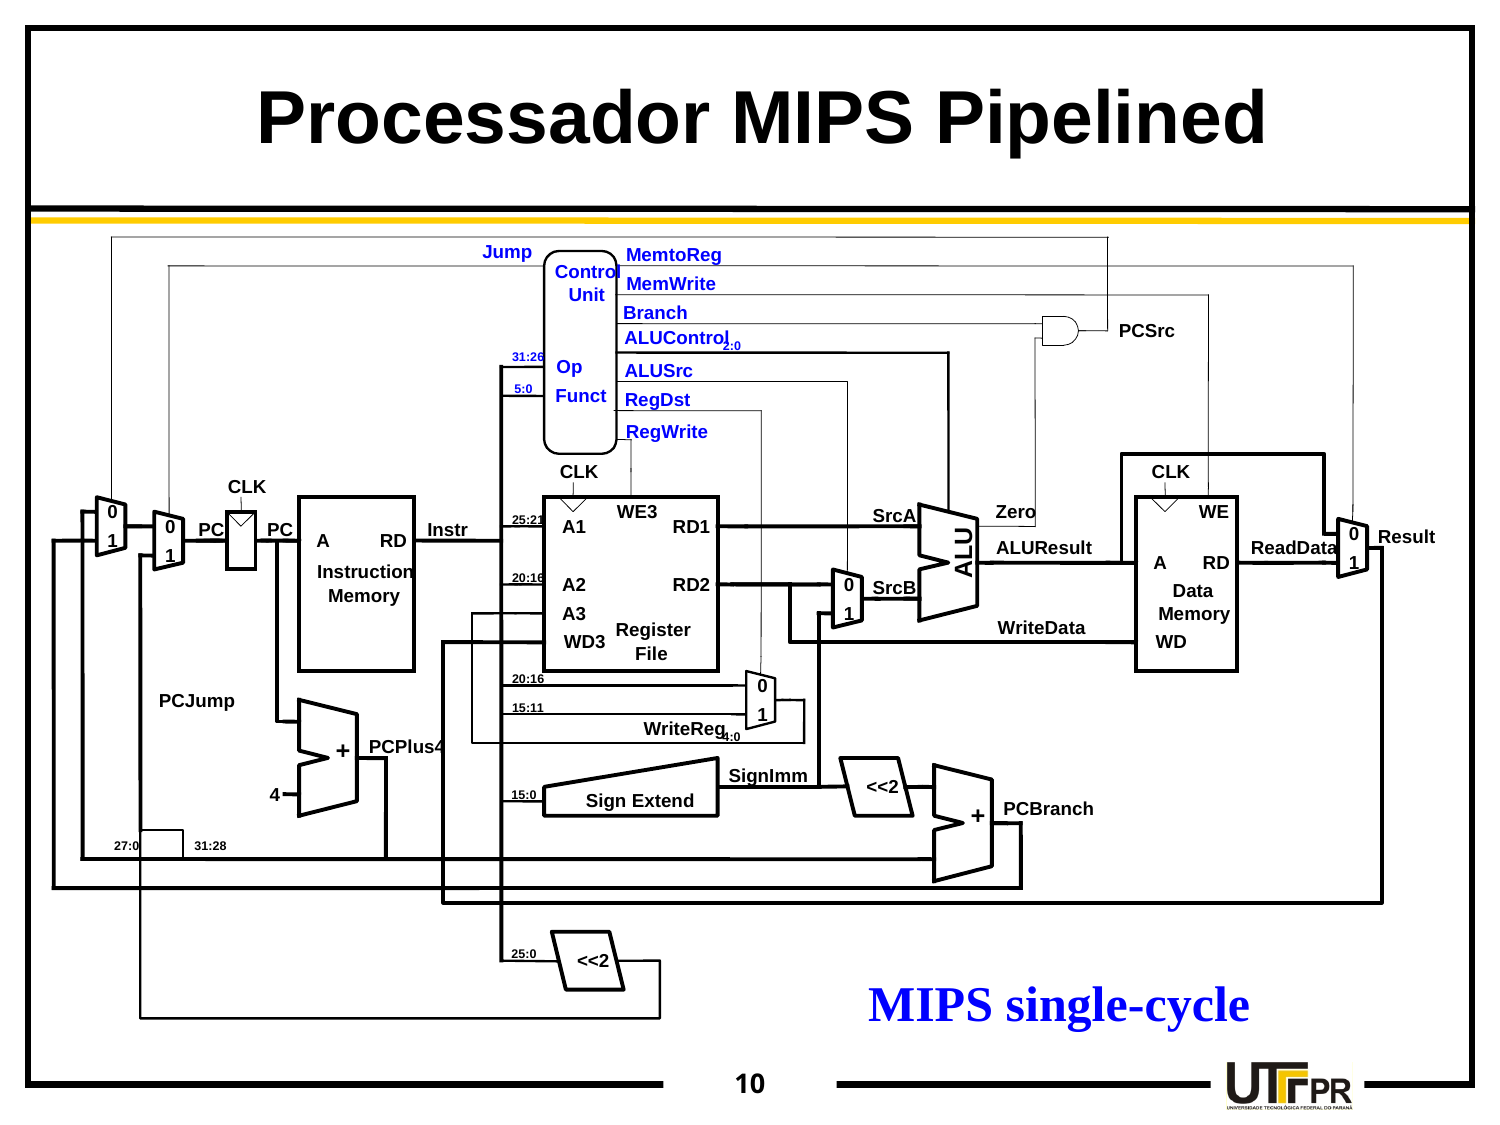

# Processador MIPS Pipelined
MemtoReg
Control
MemWrite
Unit
Branch
PCSrc
ALUControl
2:0
31:26
Op
ALUSrc
5:0
Funct
RegDst
RegWrite
CLK
CLK
CLK
0
WE3
Zero
WE
SrcA
25:21
0
A1
RD1
PC'
PC
Instr
0
Result
1
A
RD
ALUResult
ReadData
ALU
1
A
RD
1
Instruction
20:16
A2
RD2
0
SrcB
Data
Memory
A3
1
Memory
WriteData
Register
WD3
WD
File
20:16
0
15:11
1
WriteReg
4:0
PCPlus4
+
SignImm
<<2
4
15:0
Sign Extend
PCBranch
+
25:0
Jump
PCJump
27:0
31:28
<<2
MIPS single-cycle